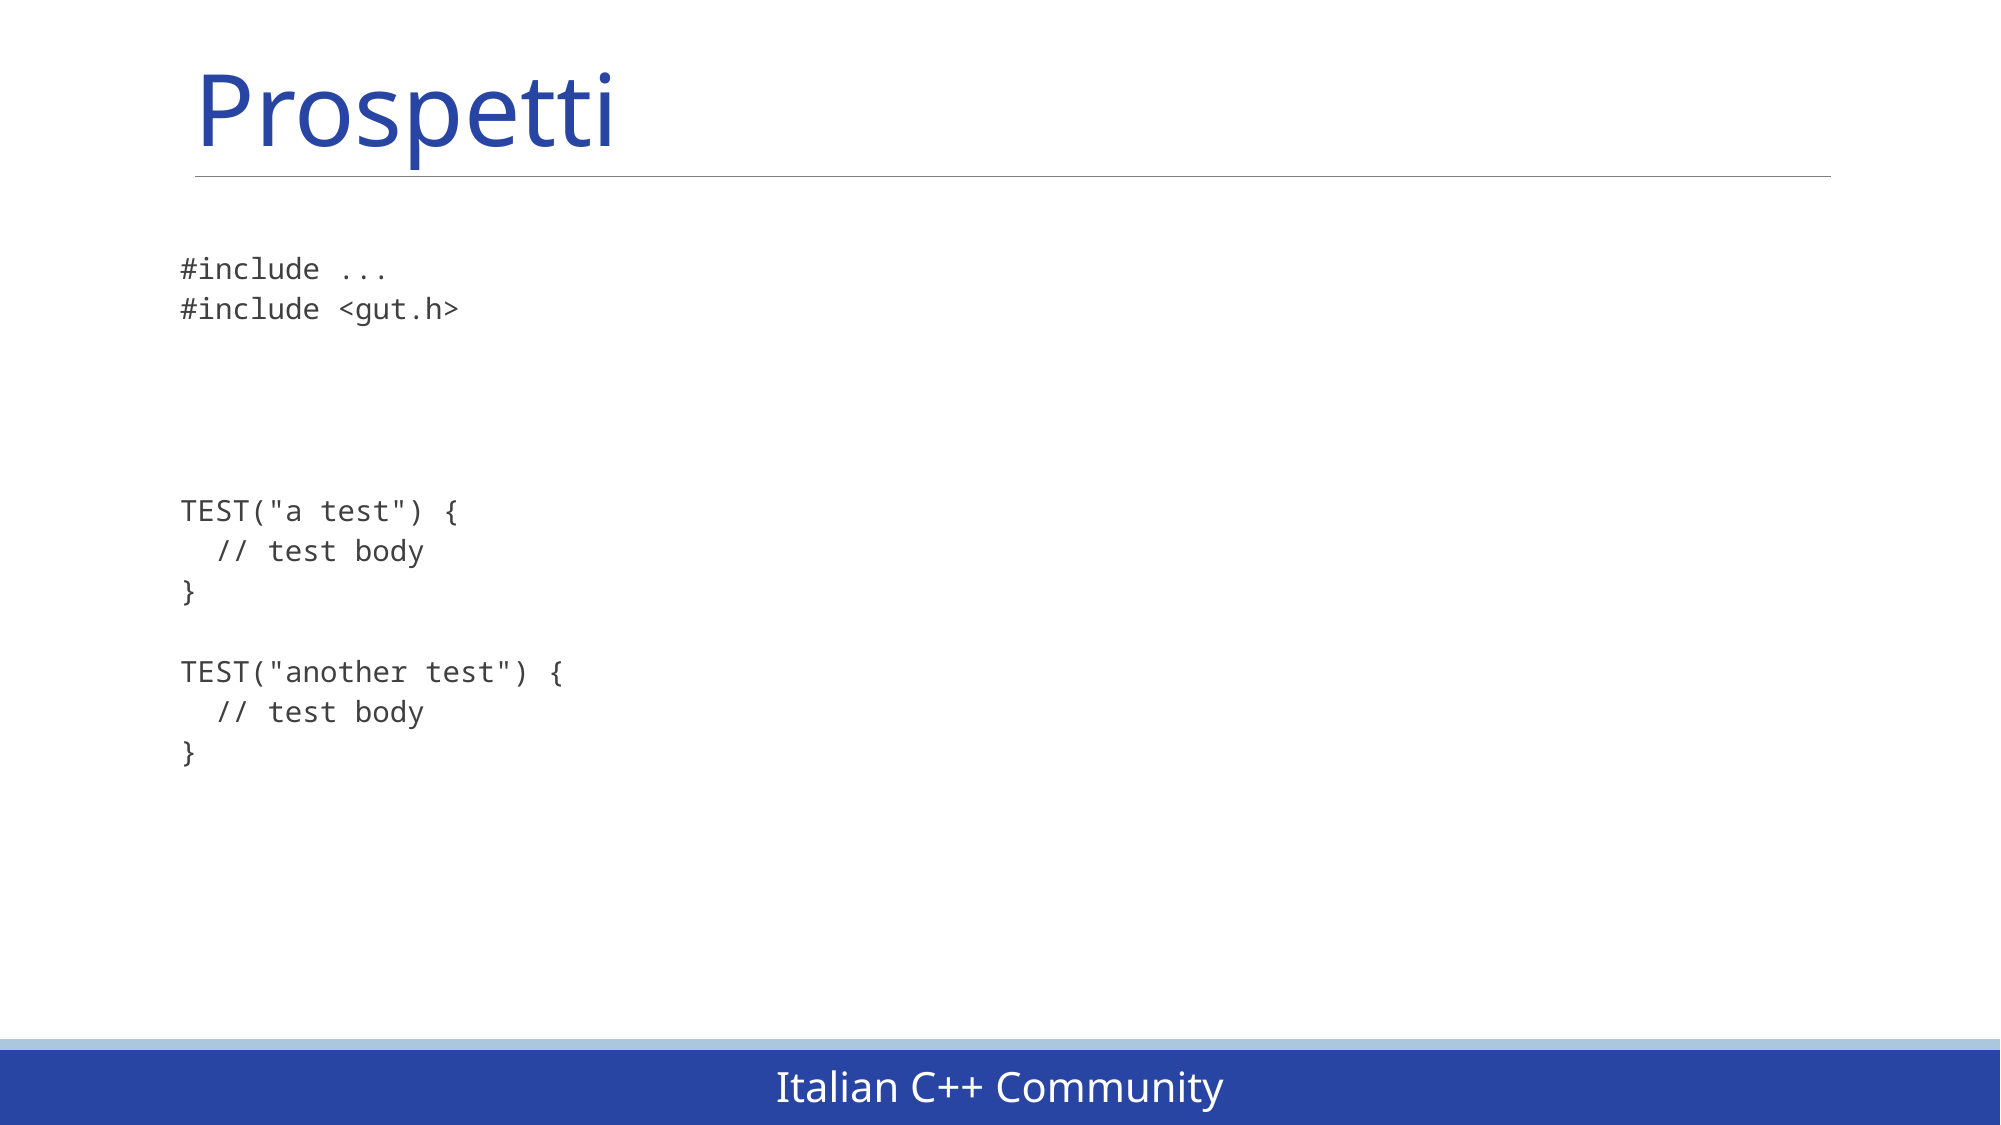

# Prospetti
#include ...
#include <gut.h>
TEST("a test") {
 // test body
}
TEST("another test") {
 // test body
}